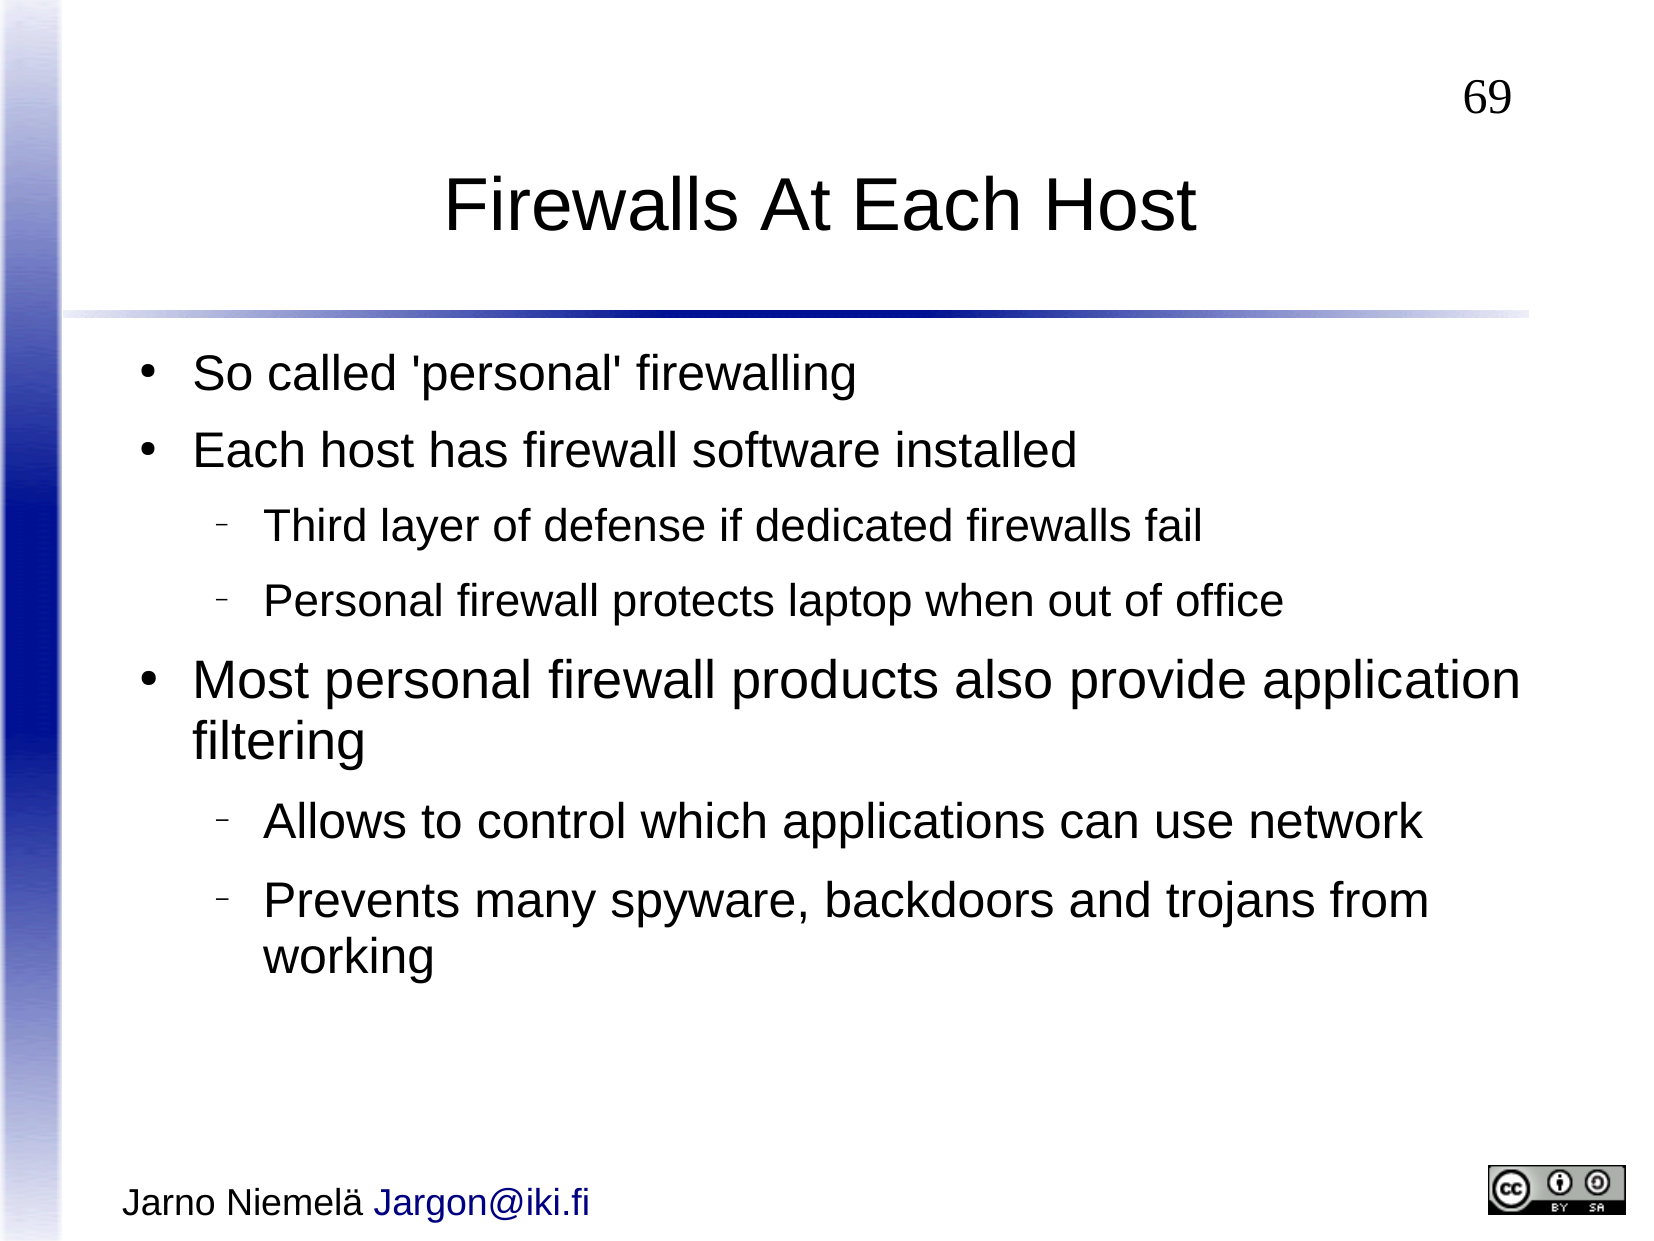

# Firewalls At Each Host
So called 'personal' firewalling
Each host has firewall software installed
Third layer of defense if dedicated firewalls fail
Personal firewall protects laptop when out of office
Most personal firewall products also provide application filtering
Allows to control which applications can use network
Prevents many spyware, backdoors and trojans from working